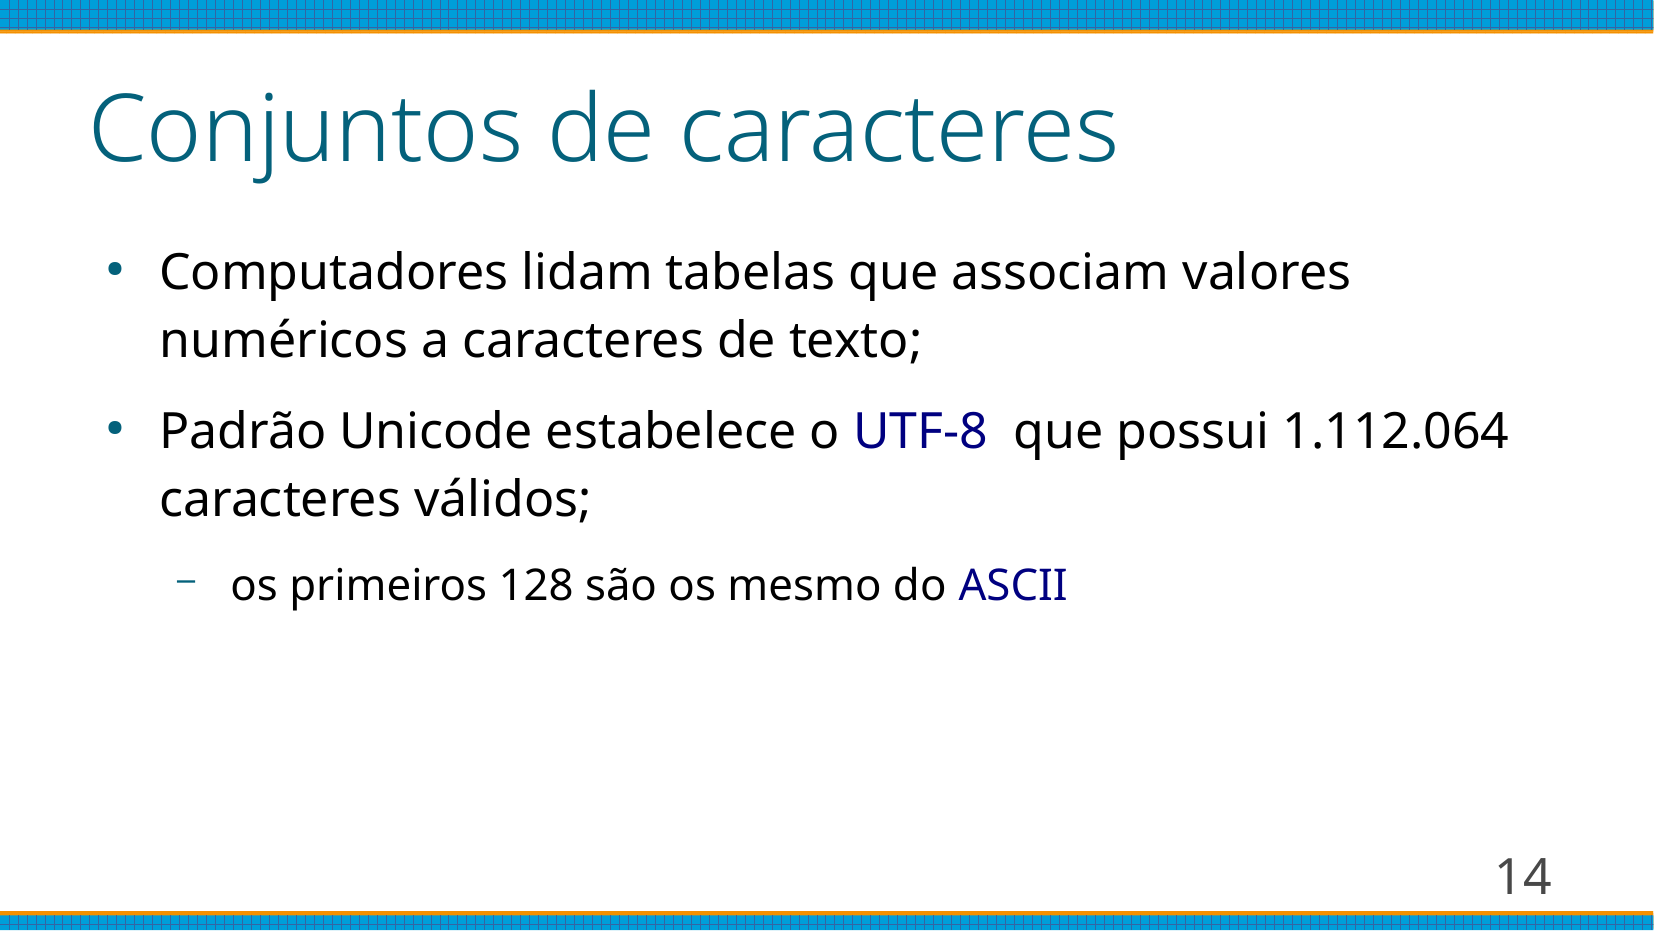

# Conjuntos de caracteres
Computadores lidam tabelas que associam valores numéricos a caracteres de texto;
Padrão Unicode estabelece o UTF-8 que possui 1.112.064 caracteres válidos;
os primeiros 128 são os mesmo do ASCII
14